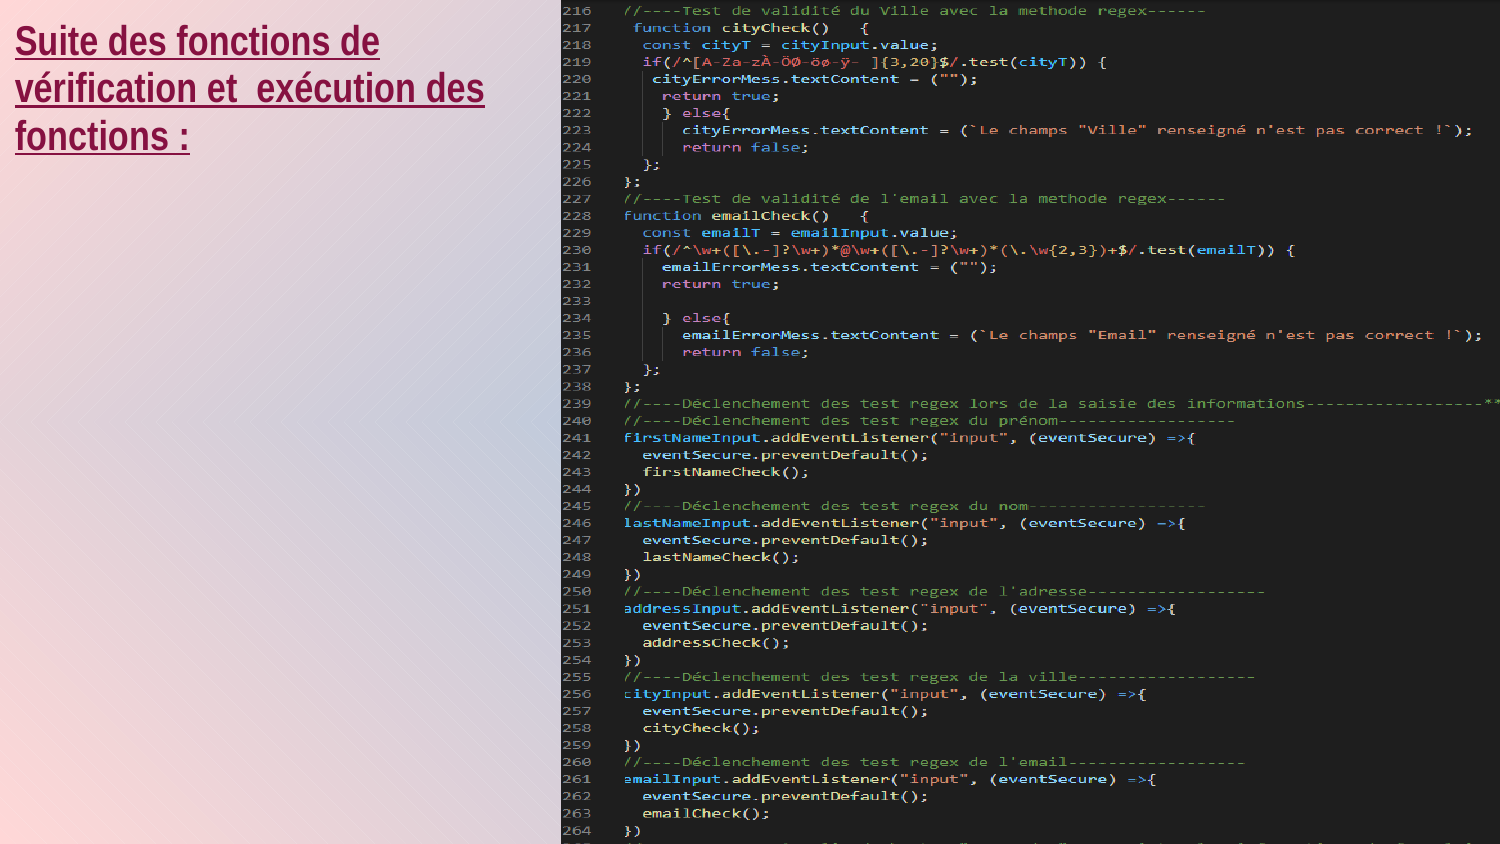

Suite des fonctions de vérification et exécution des fonctions :